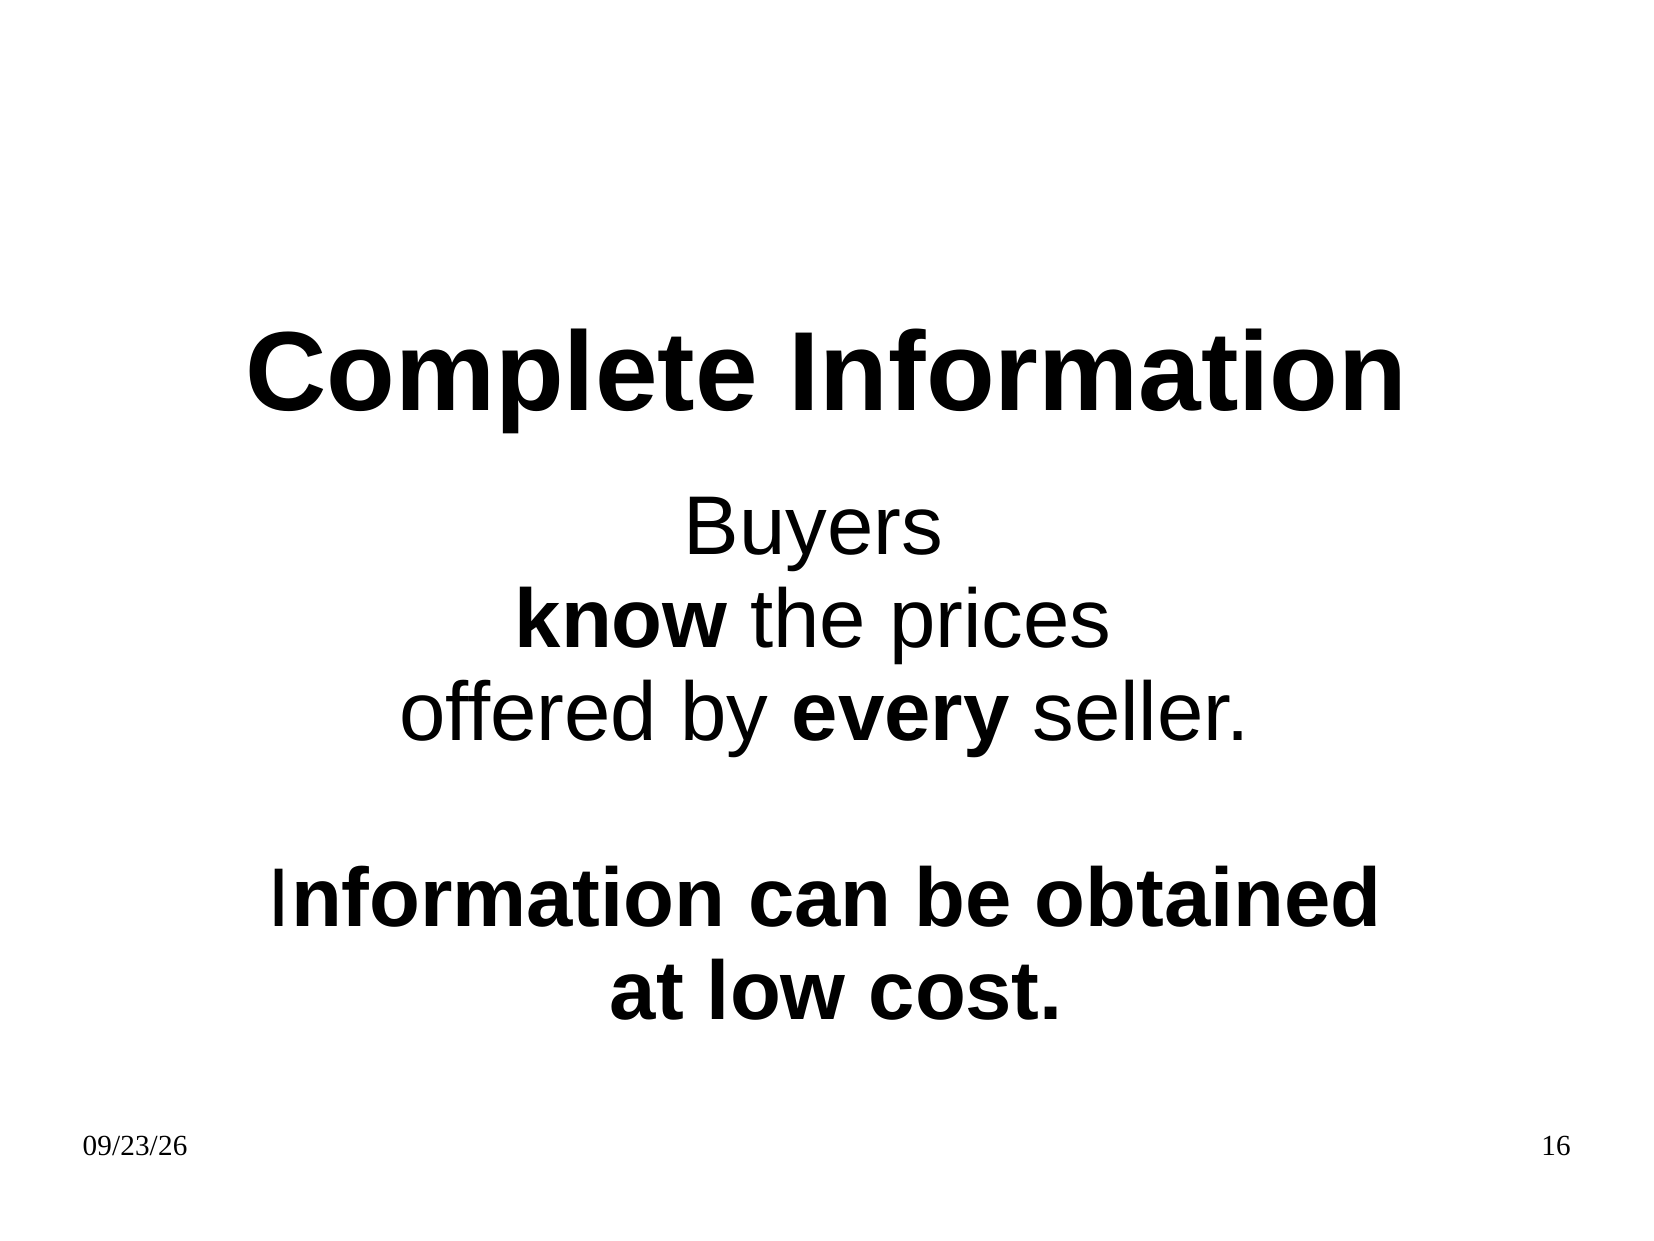

# Complete Information
Buyers
know the prices
offered by every seller.
Information can be obtained
 at low cost.
16